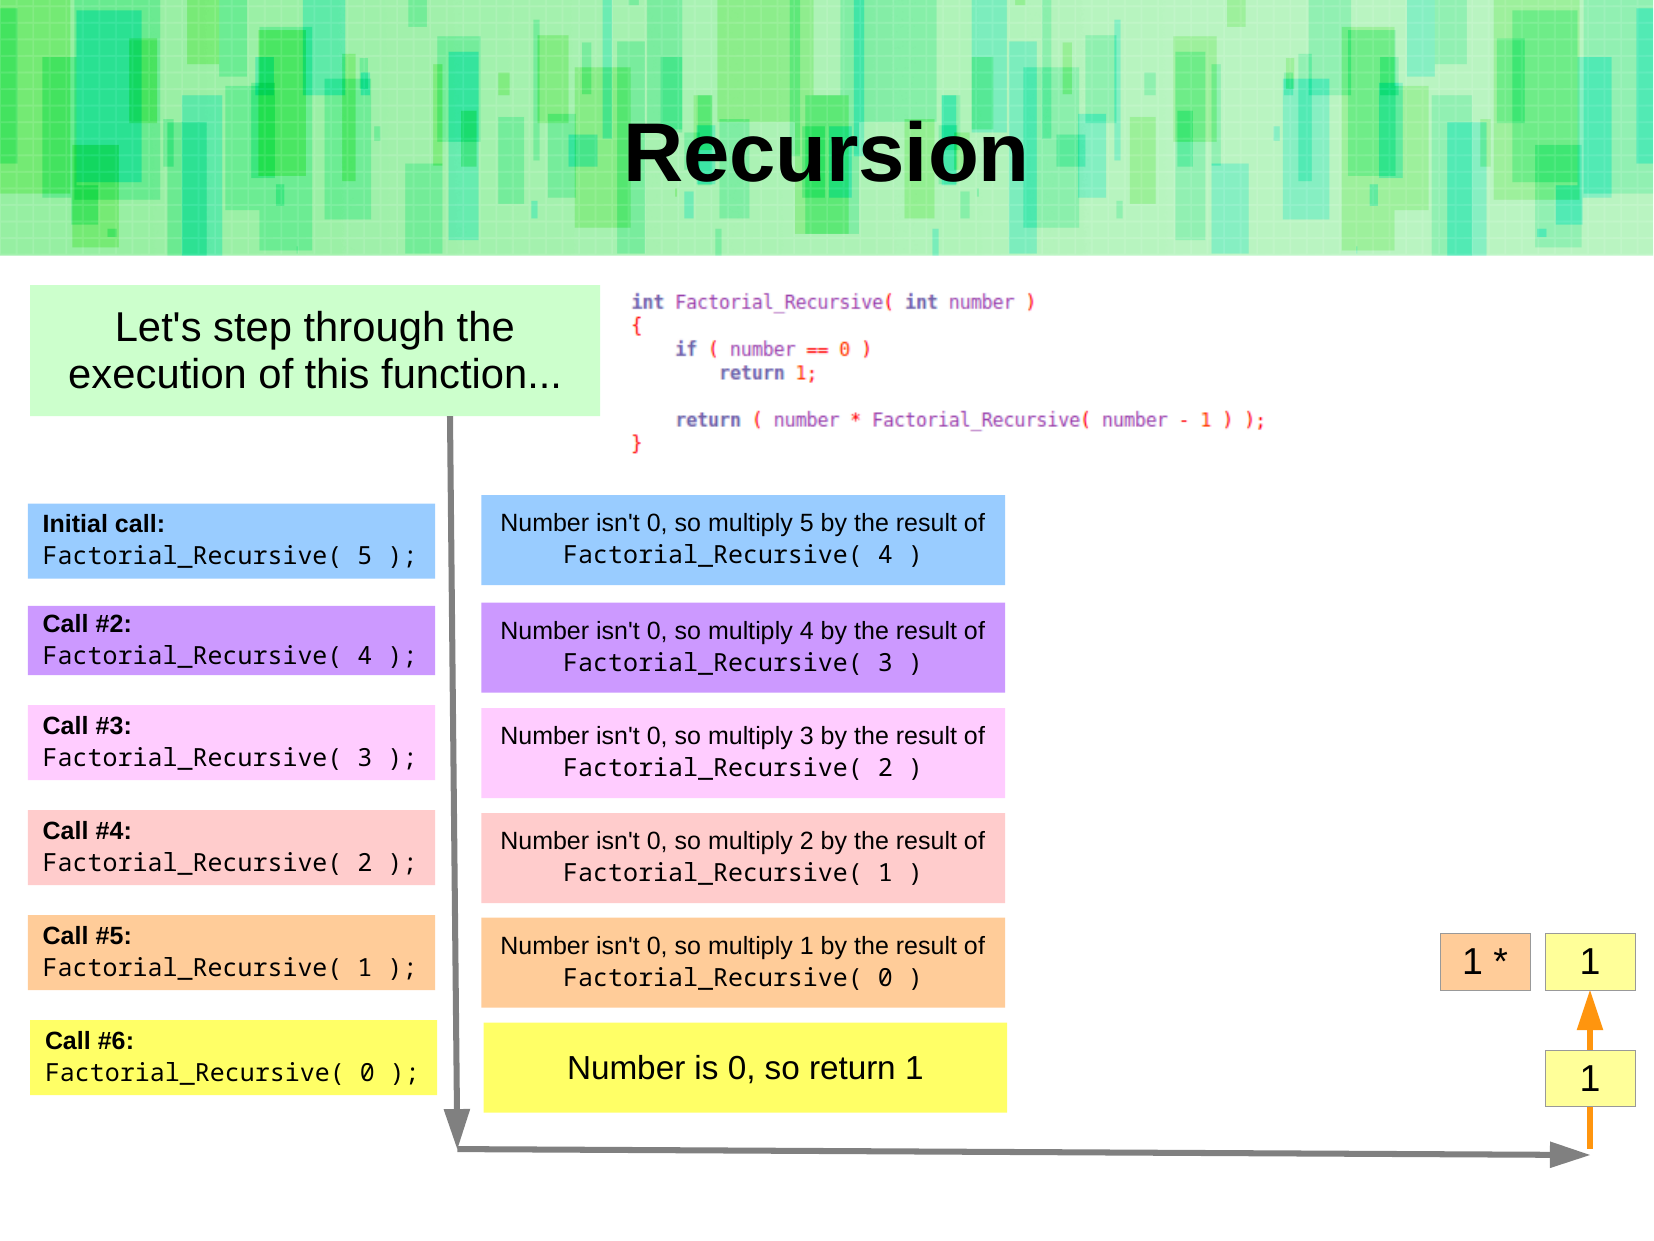

# Recursion
Let's step through the execution of this function...
Number isn't 0, so multiply 5 by the result of Factorial_Recursive( 4 )
Initial call:
Factorial_Recursive( 5 );
Number isn't 0, so multiply 4 by the result of Factorial_Recursive( 3 )
Call #2:
Factorial_Recursive( 4 );
Call #3:
Factorial_Recursive( 3 );
Number isn't 0, so multiply 3 by the result of Factorial_Recursive( 2 )
Call #4:
Factorial_Recursive( 2 );
Number isn't 0, so multiply 2 by the result of Factorial_Recursive( 1 )
Call #5:
Factorial_Recursive( 1 );
Number isn't 0, so multiply 1 by the result of Factorial_Recursive( 0 )
1 *
1
Call #6:
Factorial_Recursive( 0 );
Number is 0, so return 1
1